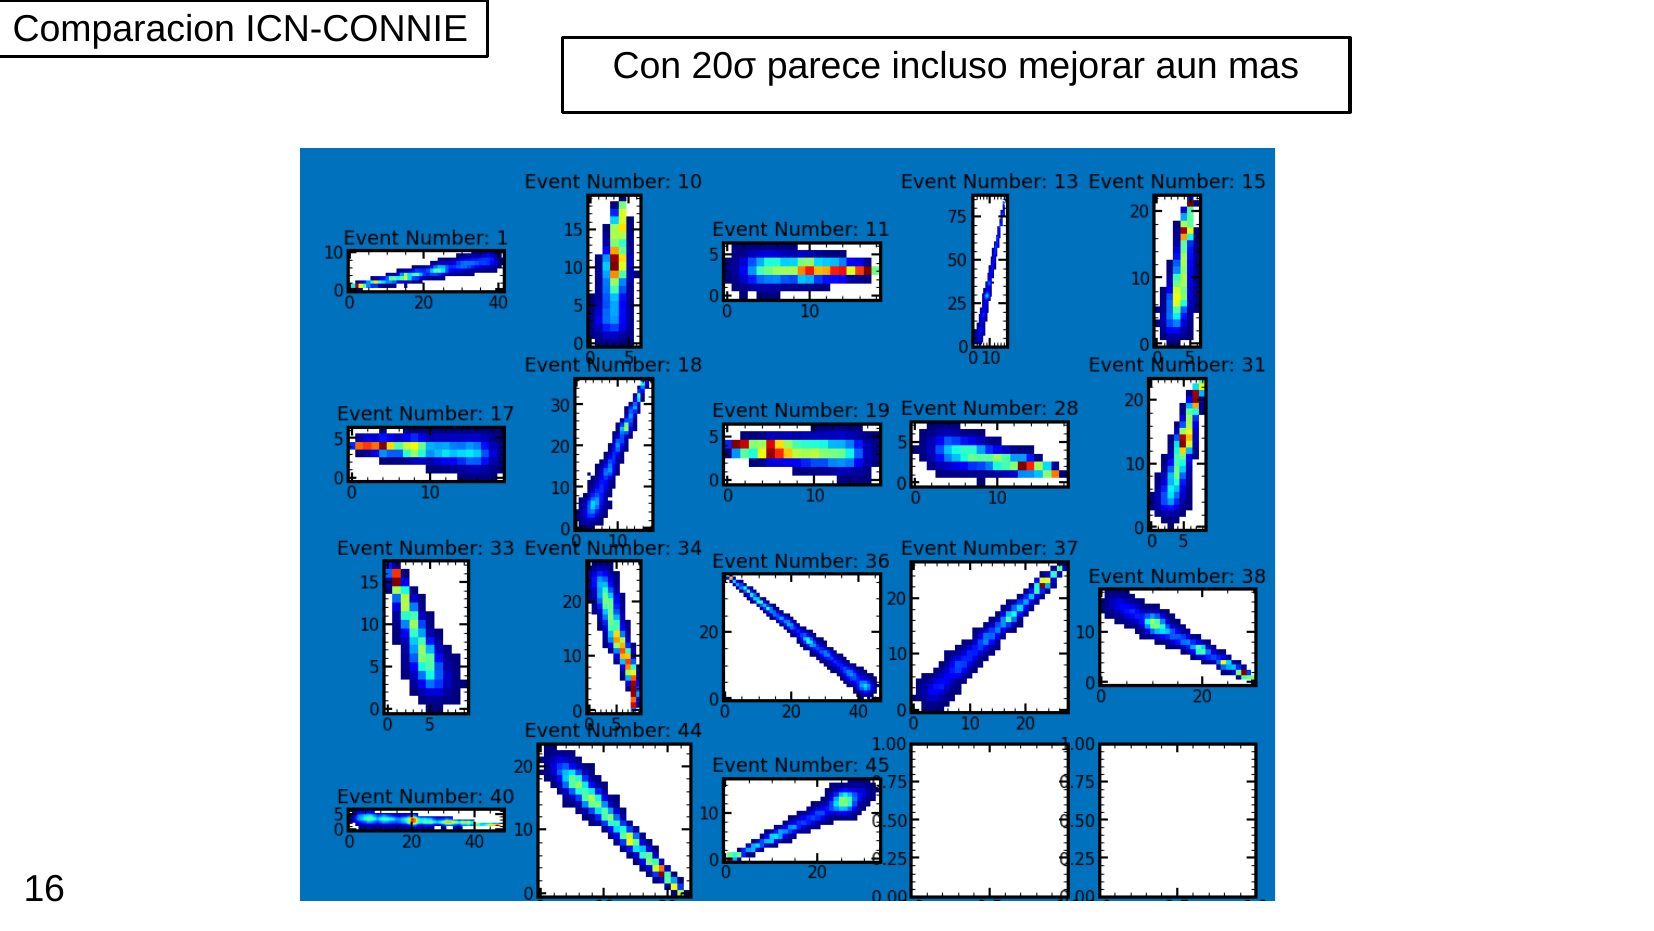

Comparacion ICN-CONNIE
Con 20σ parece incluso mejorar aun mas